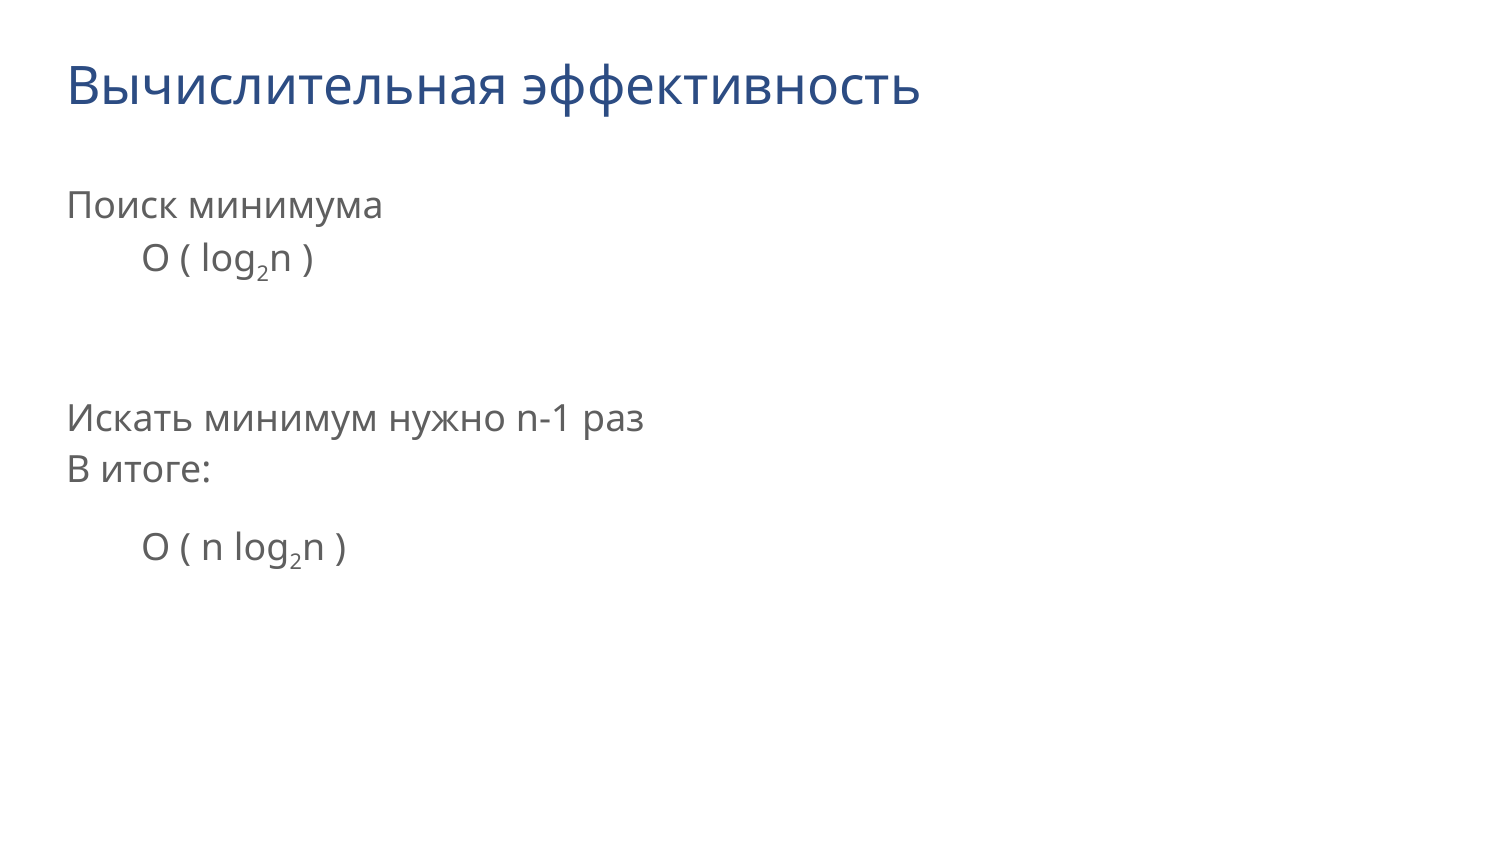

# Вычислительная эффективность
Поиск минимума
	O ( log2n )
Искать минимум нужно n-1 раз
В итоге:
	O ( n log2n )